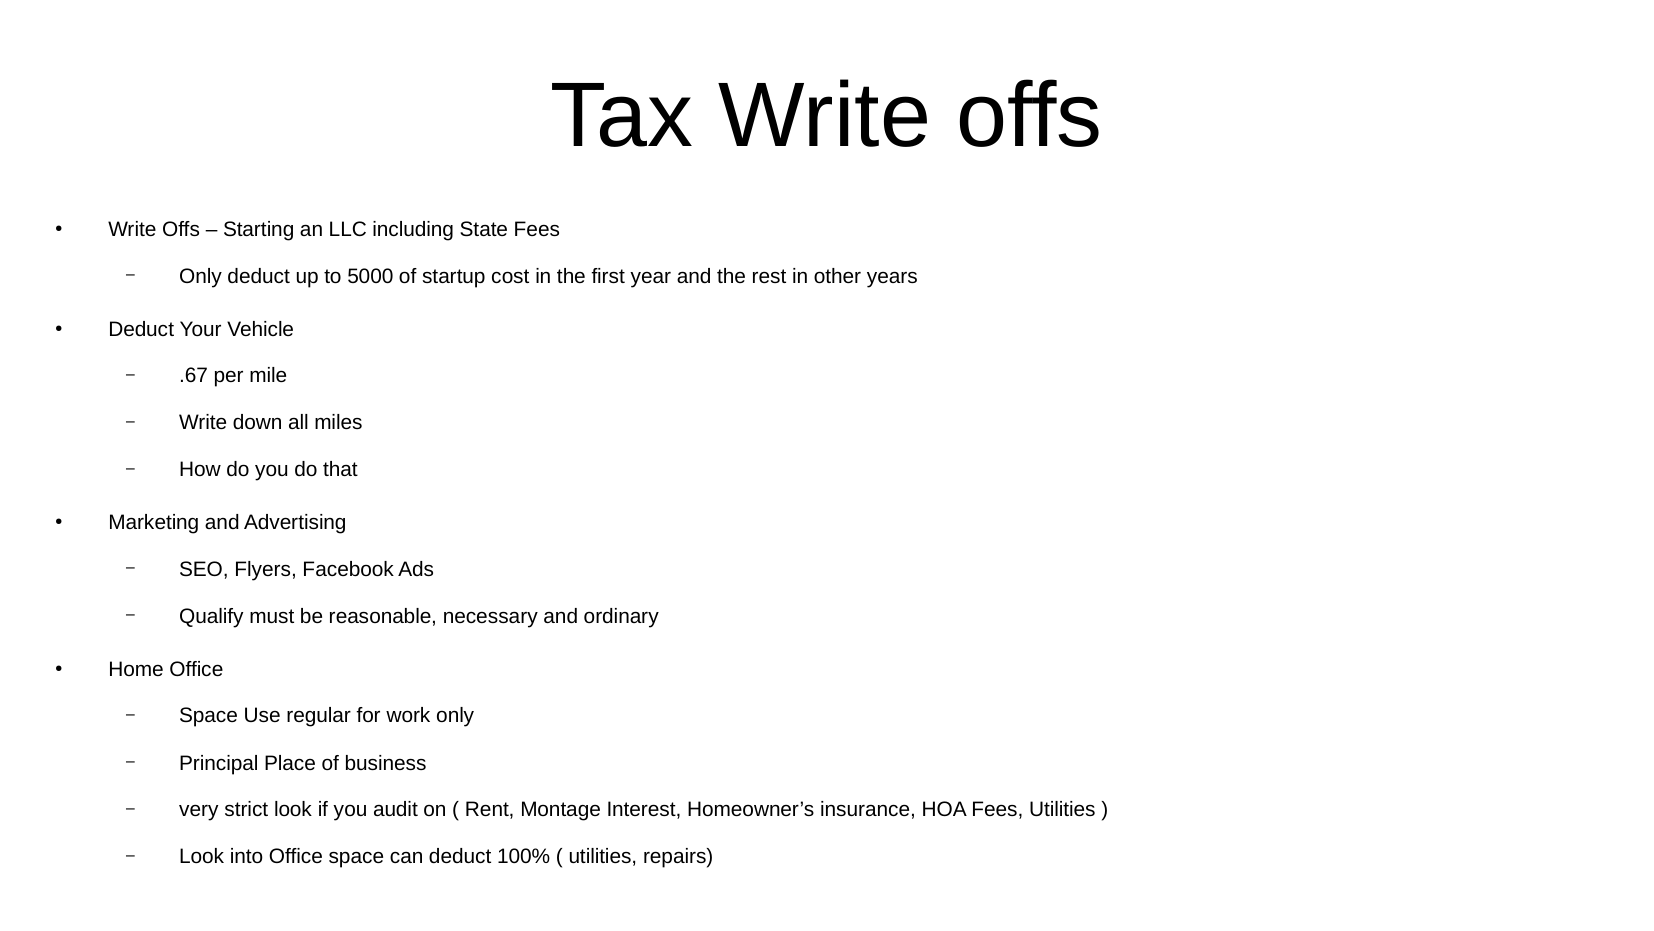

# Tax Write offs
Write Offs – Starting an LLC including State Fees
Only deduct up to 5000 of startup cost in the first year and the rest in other years
Deduct Your Vehicle
.67 per mile
Write down all miles
How do you do that
Marketing and Advertising
SEO, Flyers, Facebook Ads
Qualify must be reasonable, necessary and ordinary
Home Office
Space Use regular for work only
Principal Place of business
very strict look if you audit on ( Rent, Montage Interest, Homeowner’s insurance, HOA Fees, Utilities )
Look into Office space can deduct 100% ( utilities, repairs)